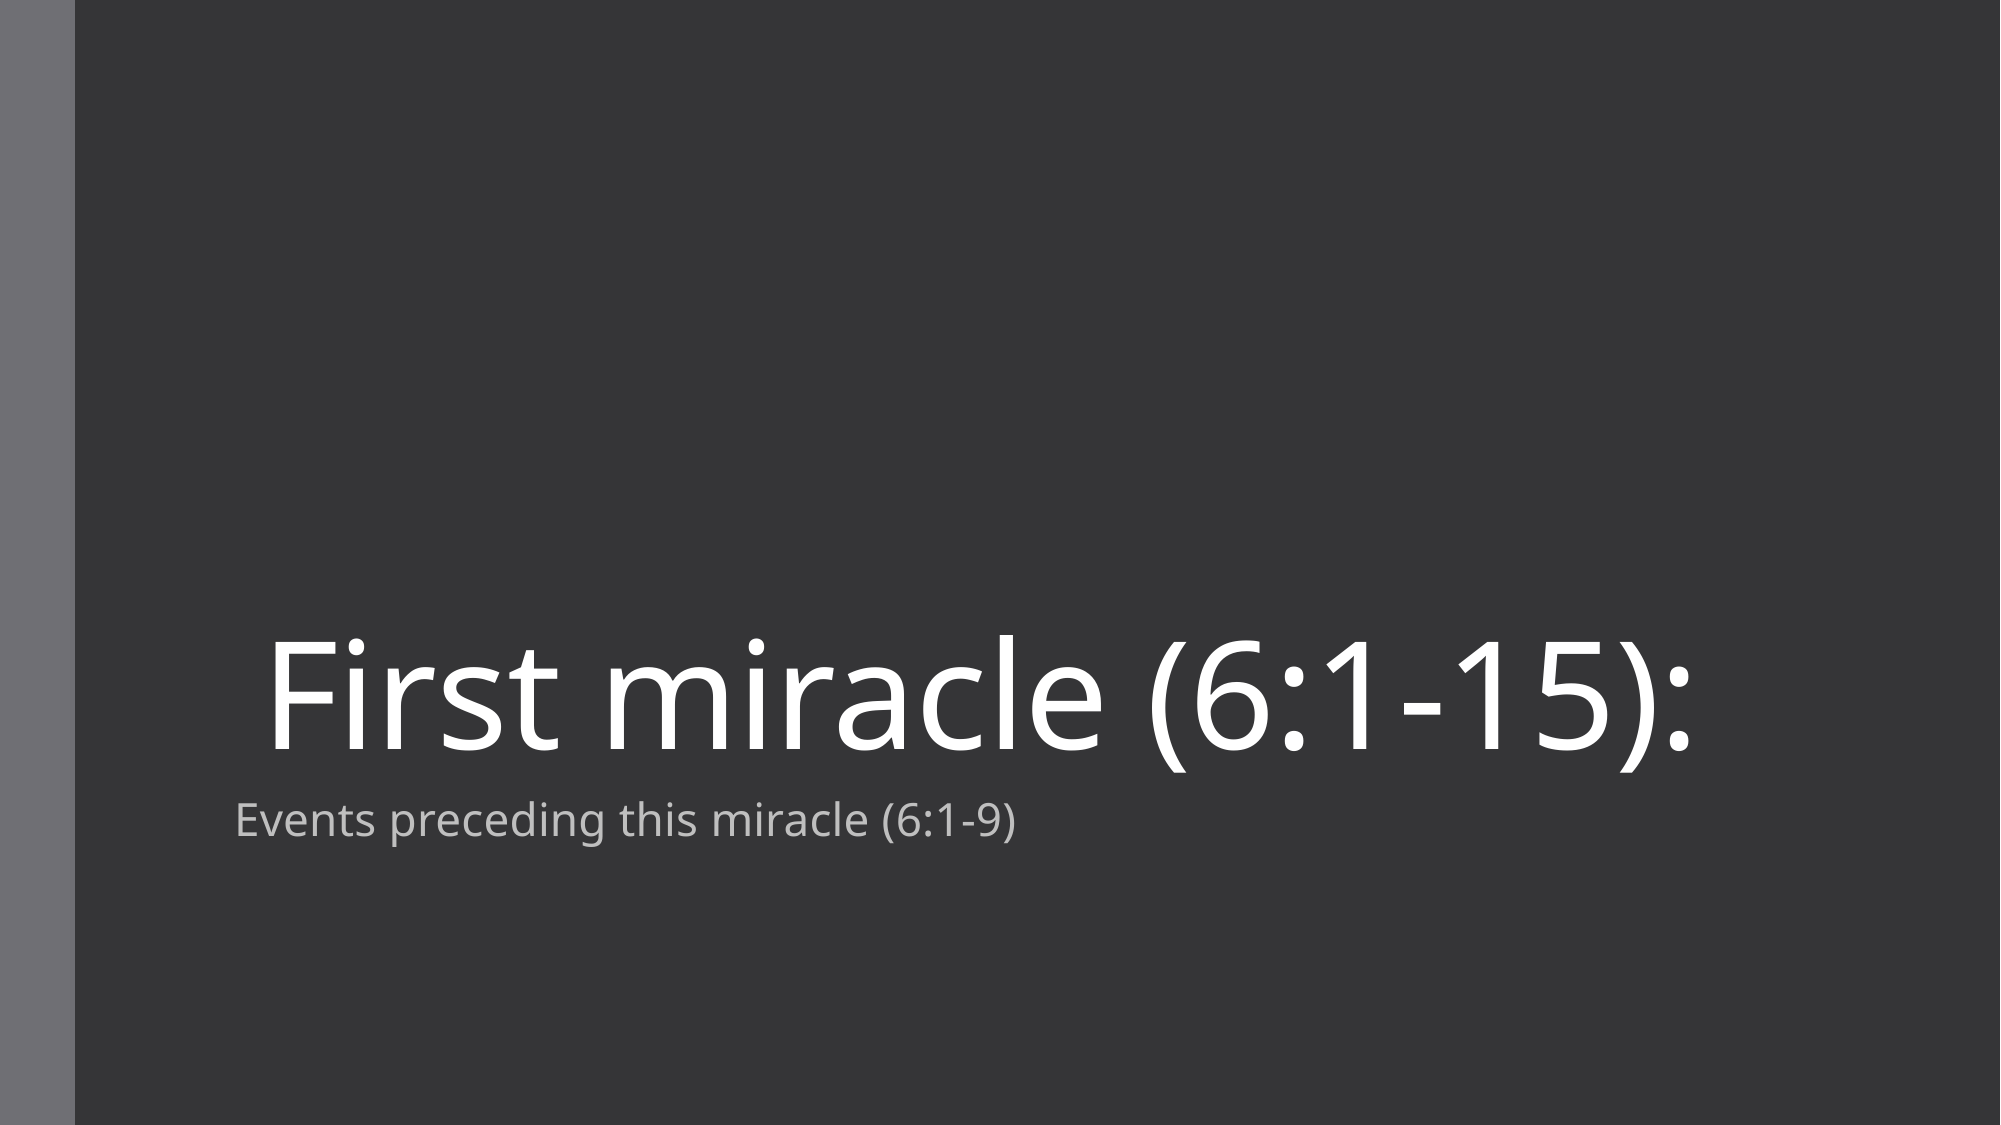

# First miracle (6:1-15):
 Events preceding this miracle (6:1-9)